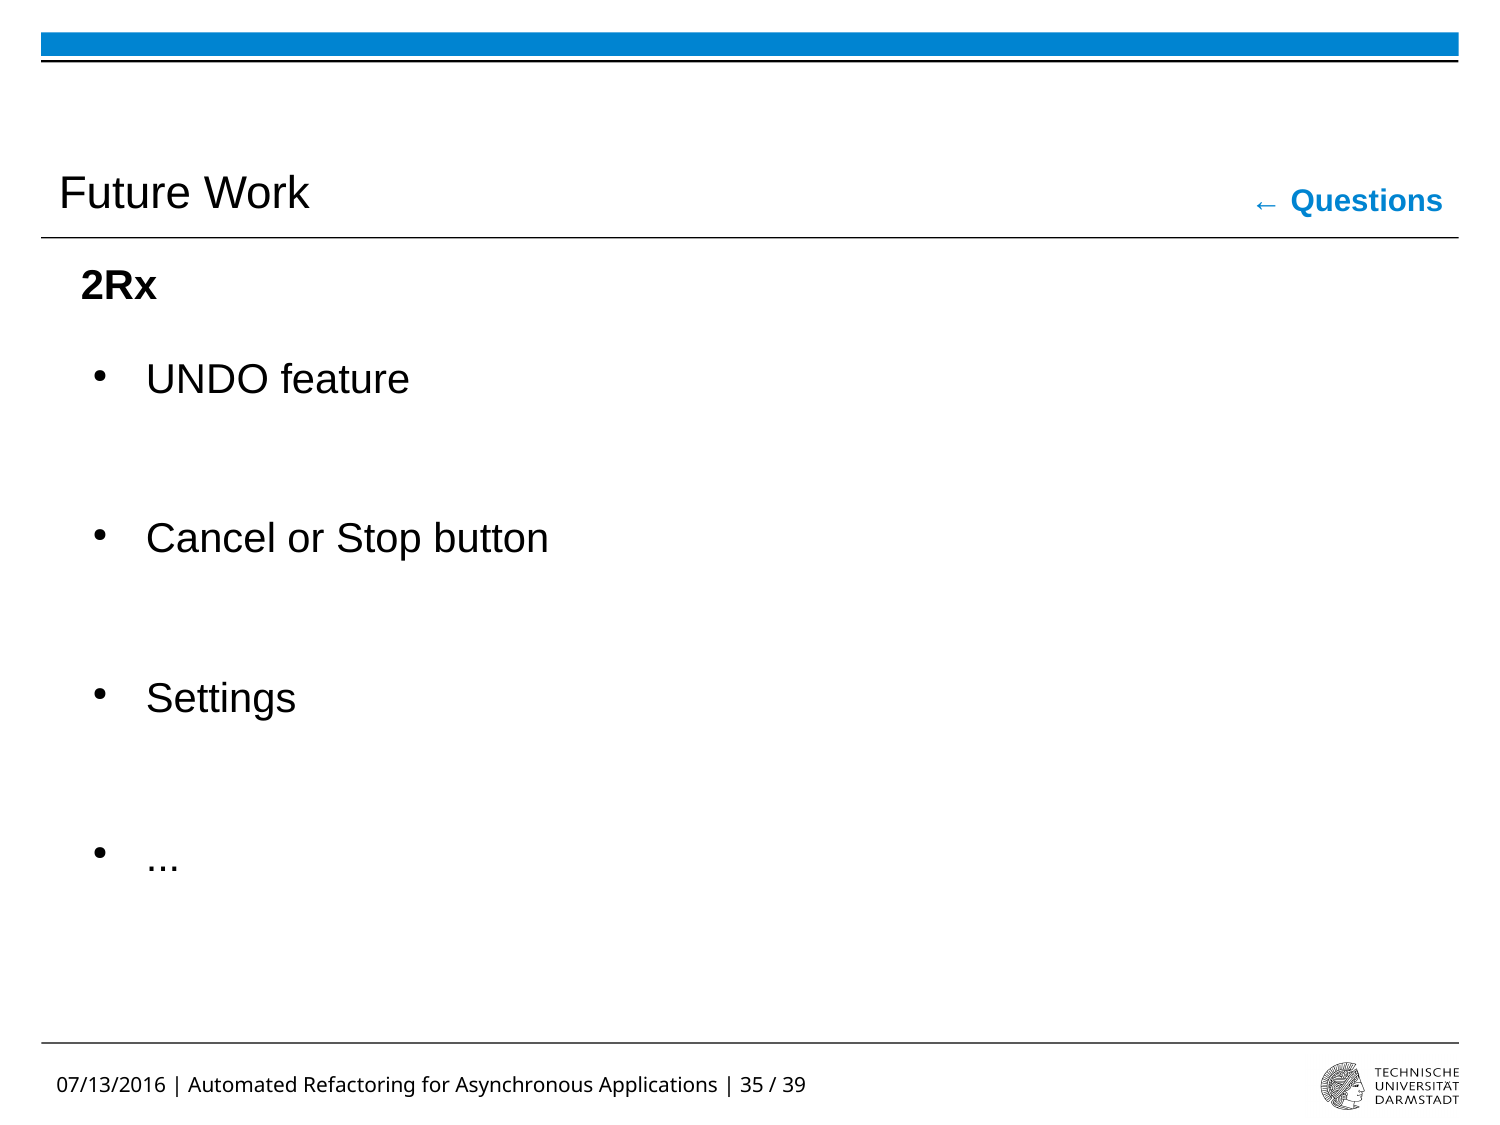

Future Work
← Questions
2Rx
# UNDO feature
Cancel or Stop button
Settings
...